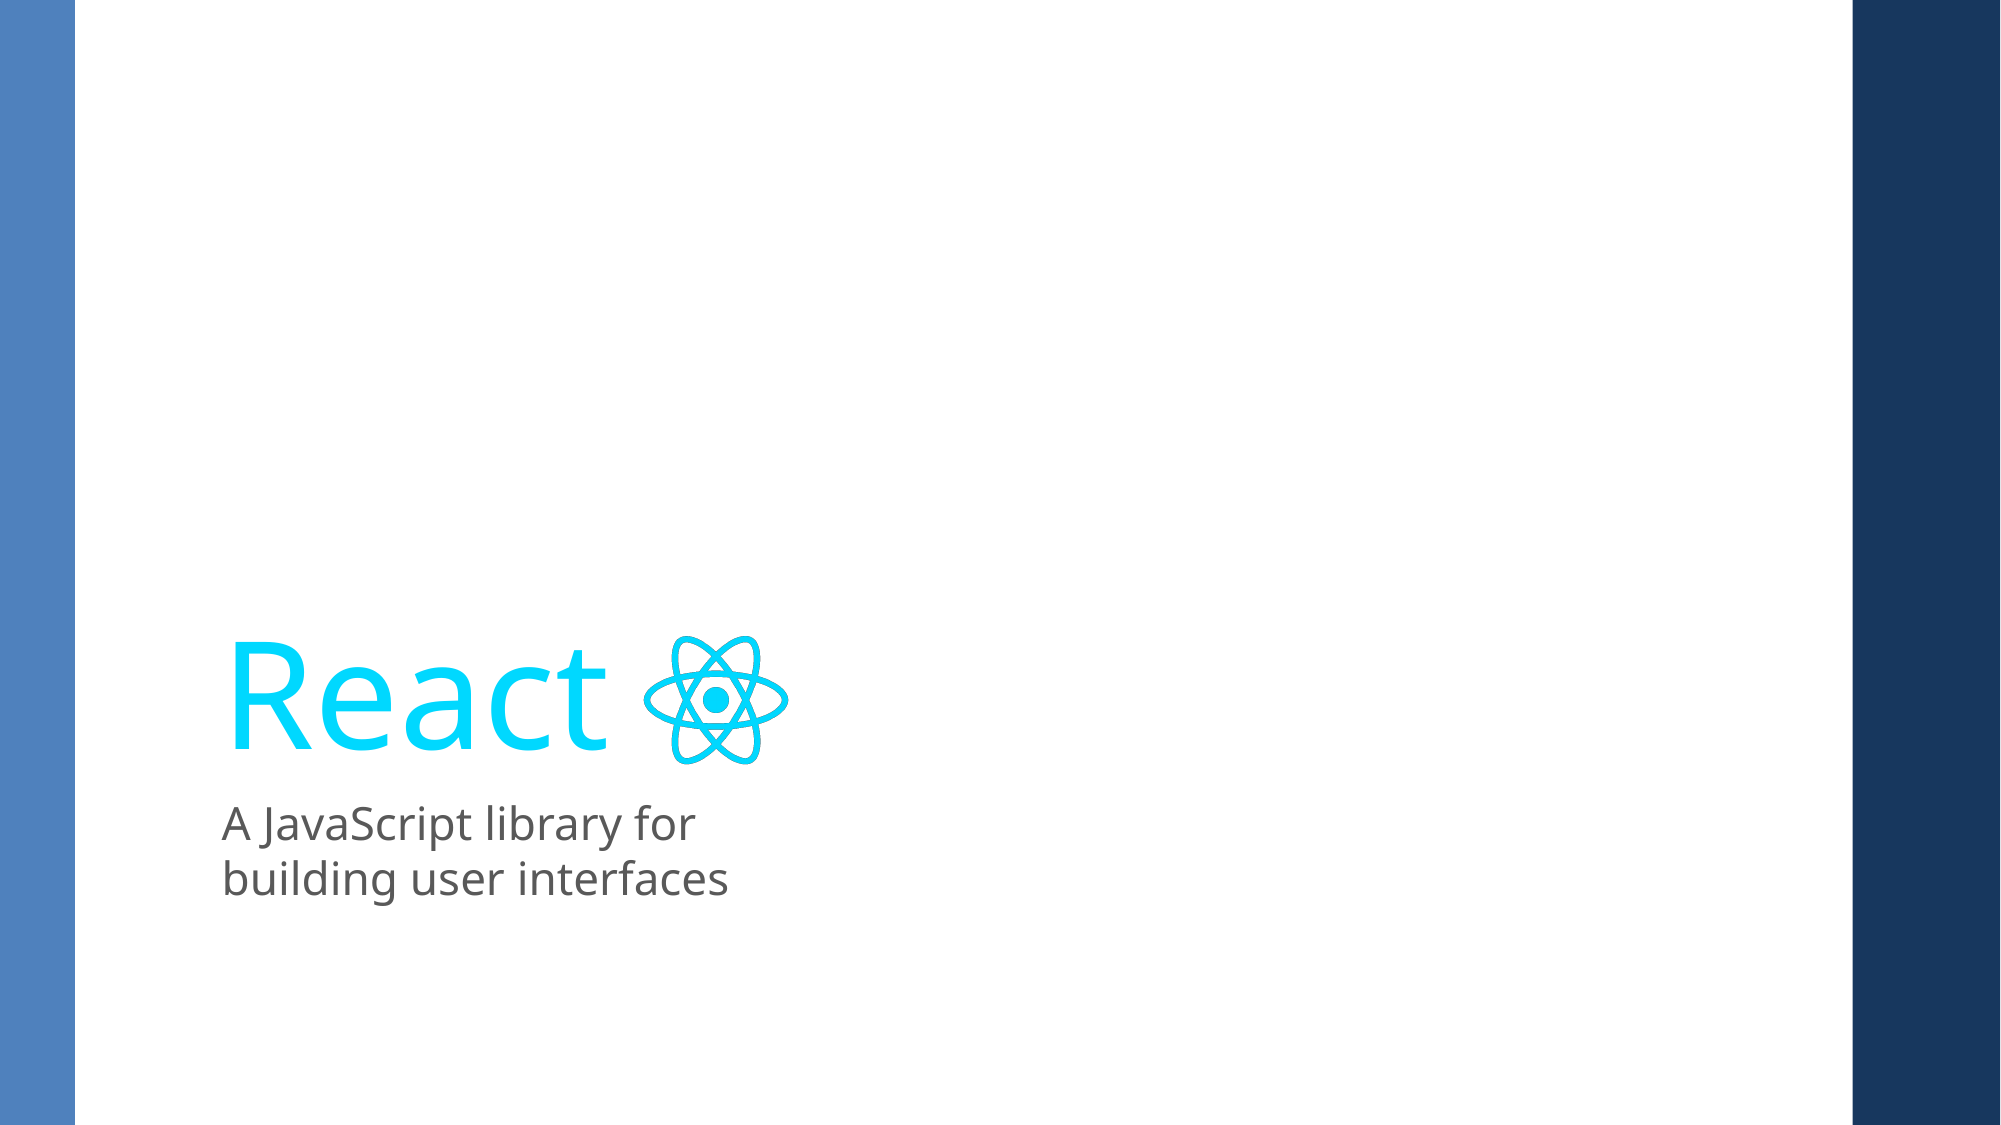

React
A JavaScript library for
building user interfaces